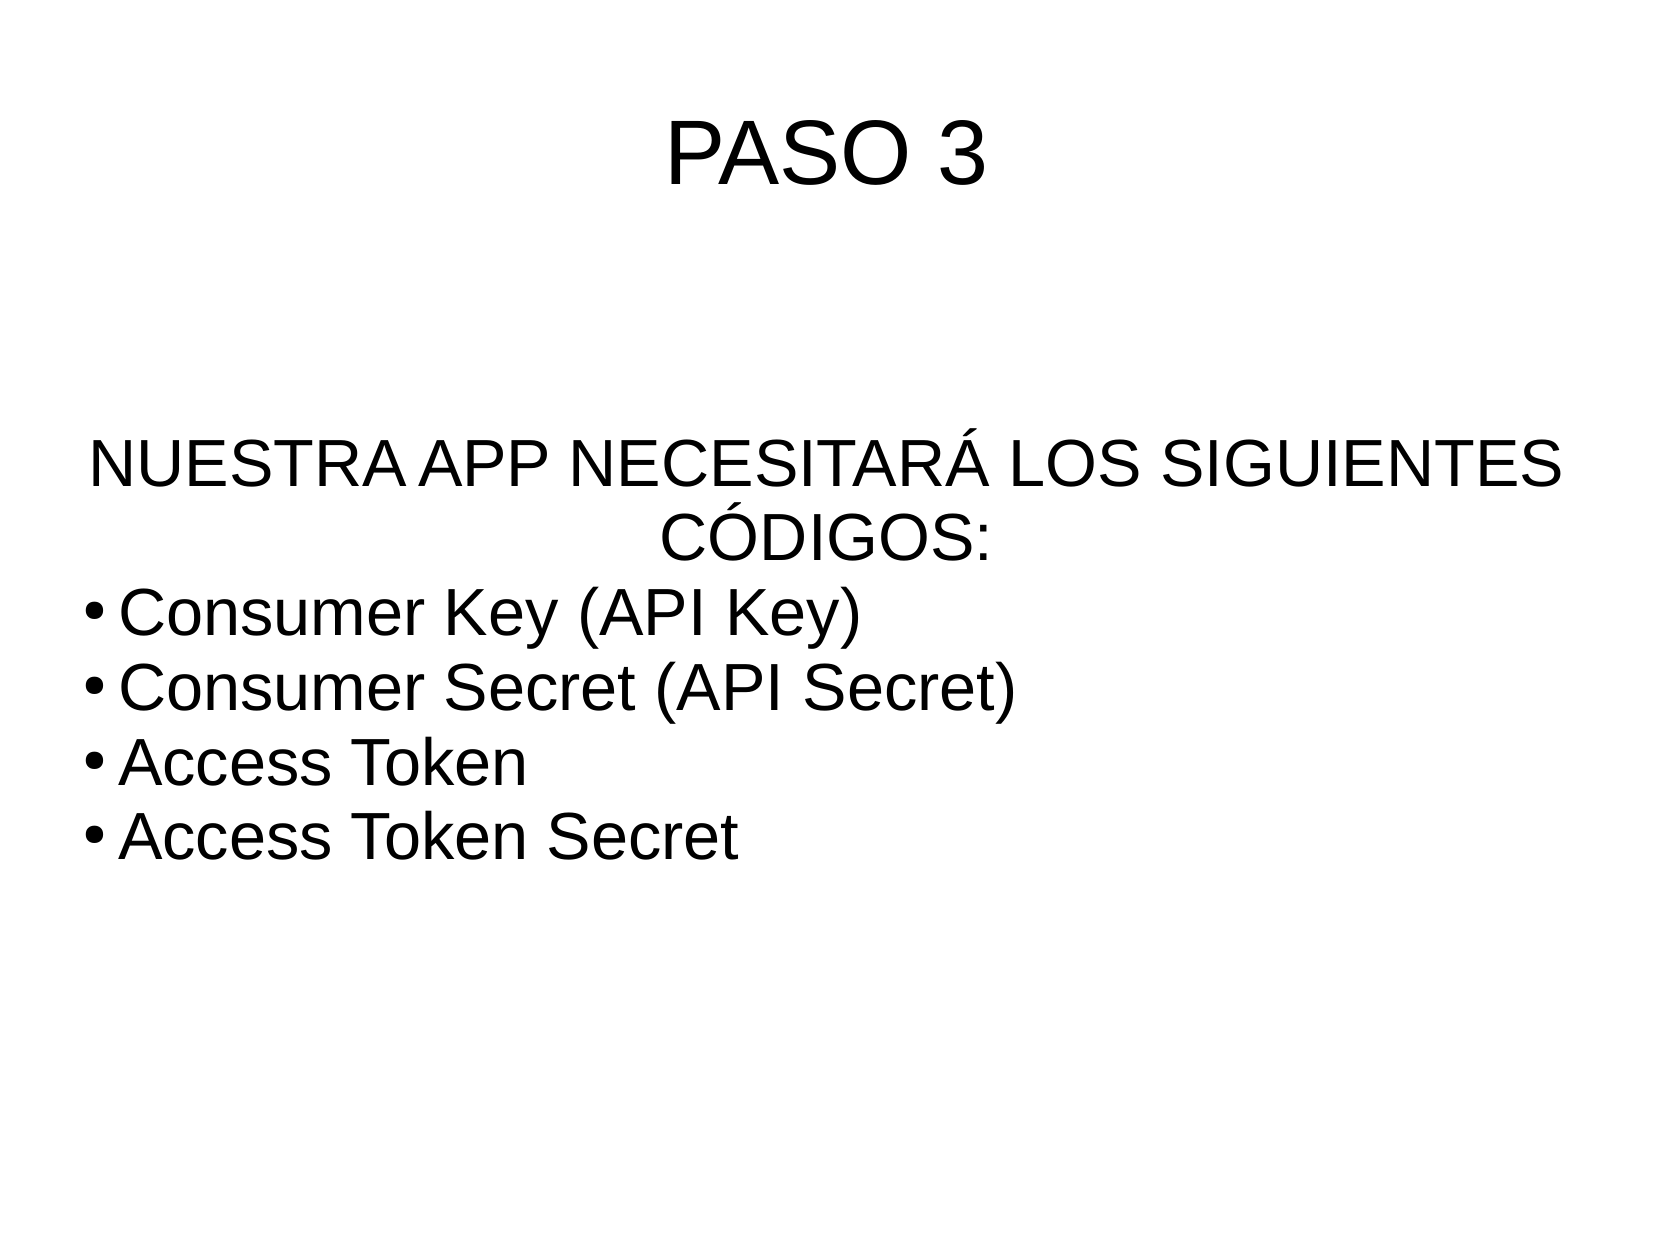

# PASO 3
NUESTRA APP NECESITARÁ LOS SIGUIENTES CÓDIGOS:
Consumer Key (API Key)
Consumer Secret (API Secret)
Access Token
Access Token Secret